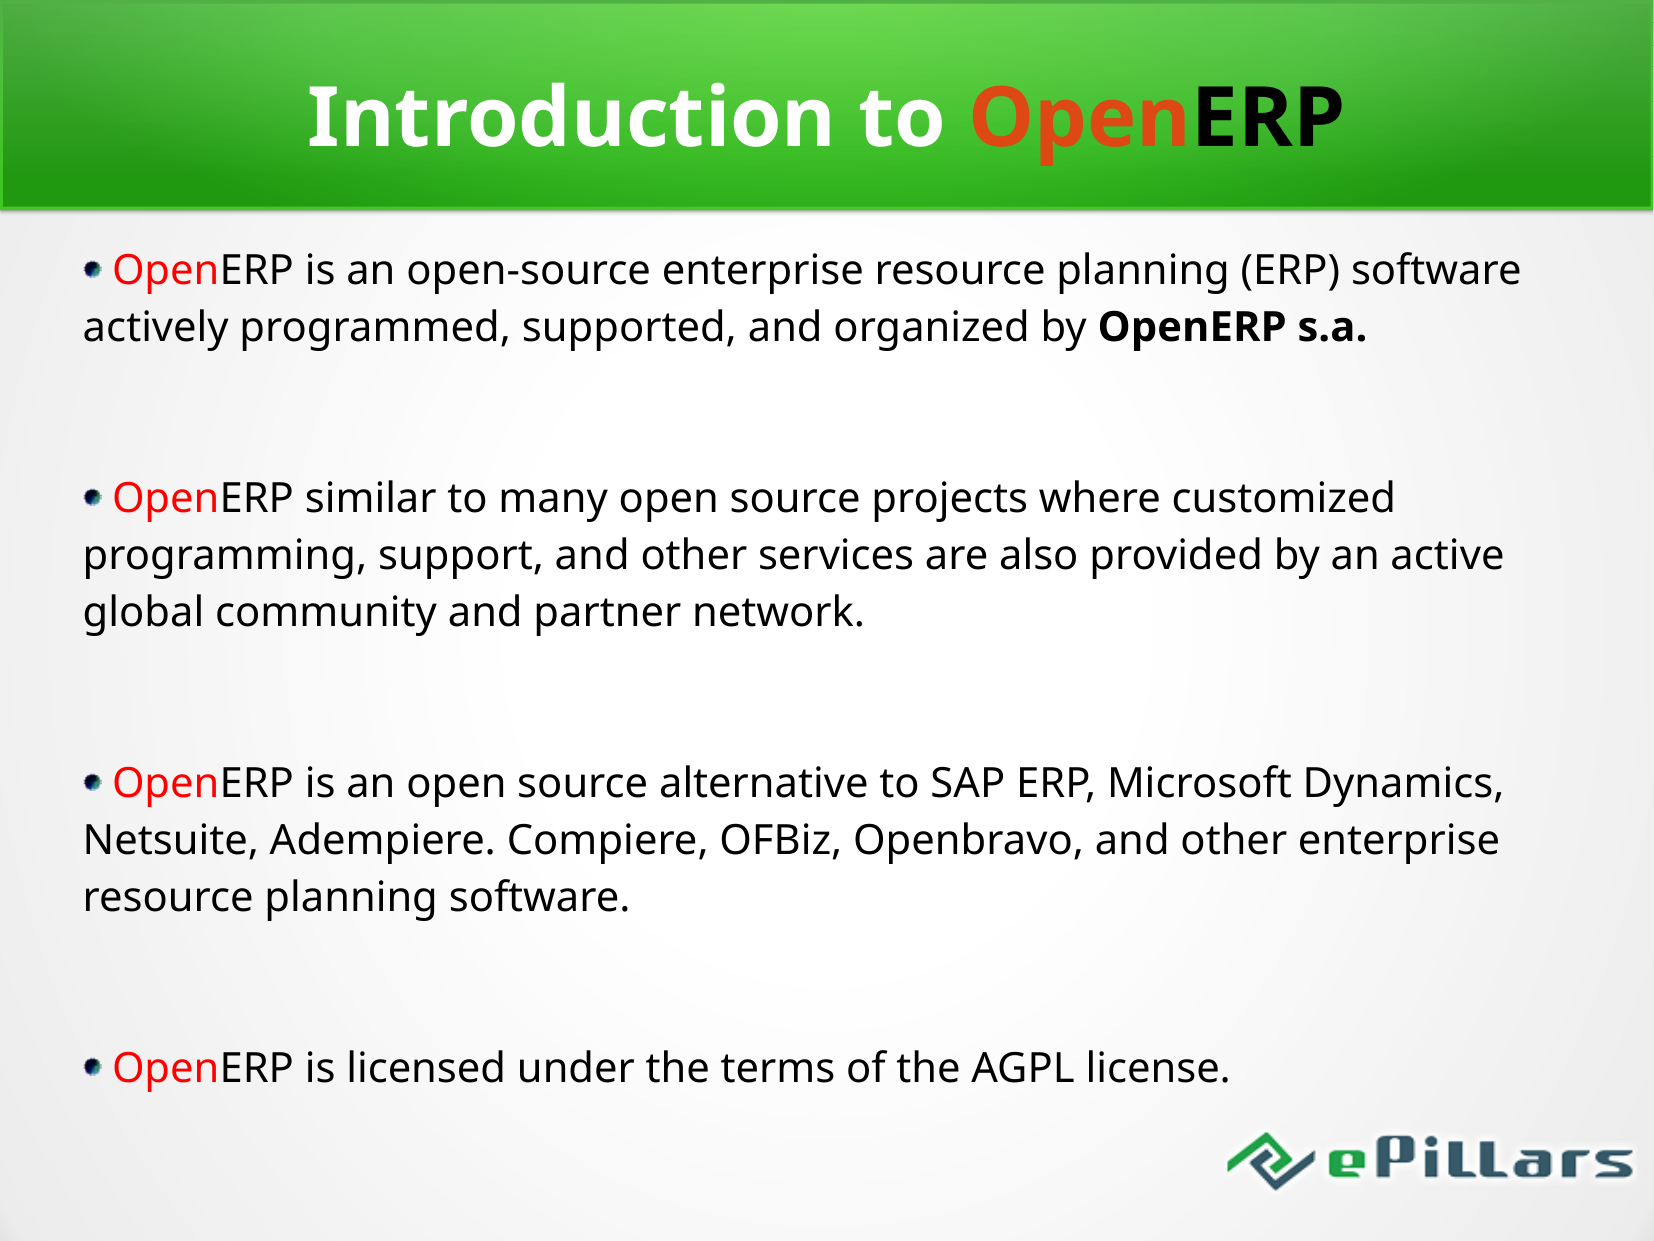

# Introduction to OpenERP
 OpenERP is an open-source enterprise resource planning (ERP) software actively programmed, supported, and organized by OpenERP s.a.
 OpenERP similar to many open source projects where customized programming, support, and other services are also provided by an active global community and partner network.
 OpenERP is an open source alternative to SAP ERP, Microsoft Dynamics, Netsuite, Adempiere. Compiere, OFBiz, Openbravo, and other enterprise resource planning software.
 OpenERP is licensed under the terms of the AGPL license.